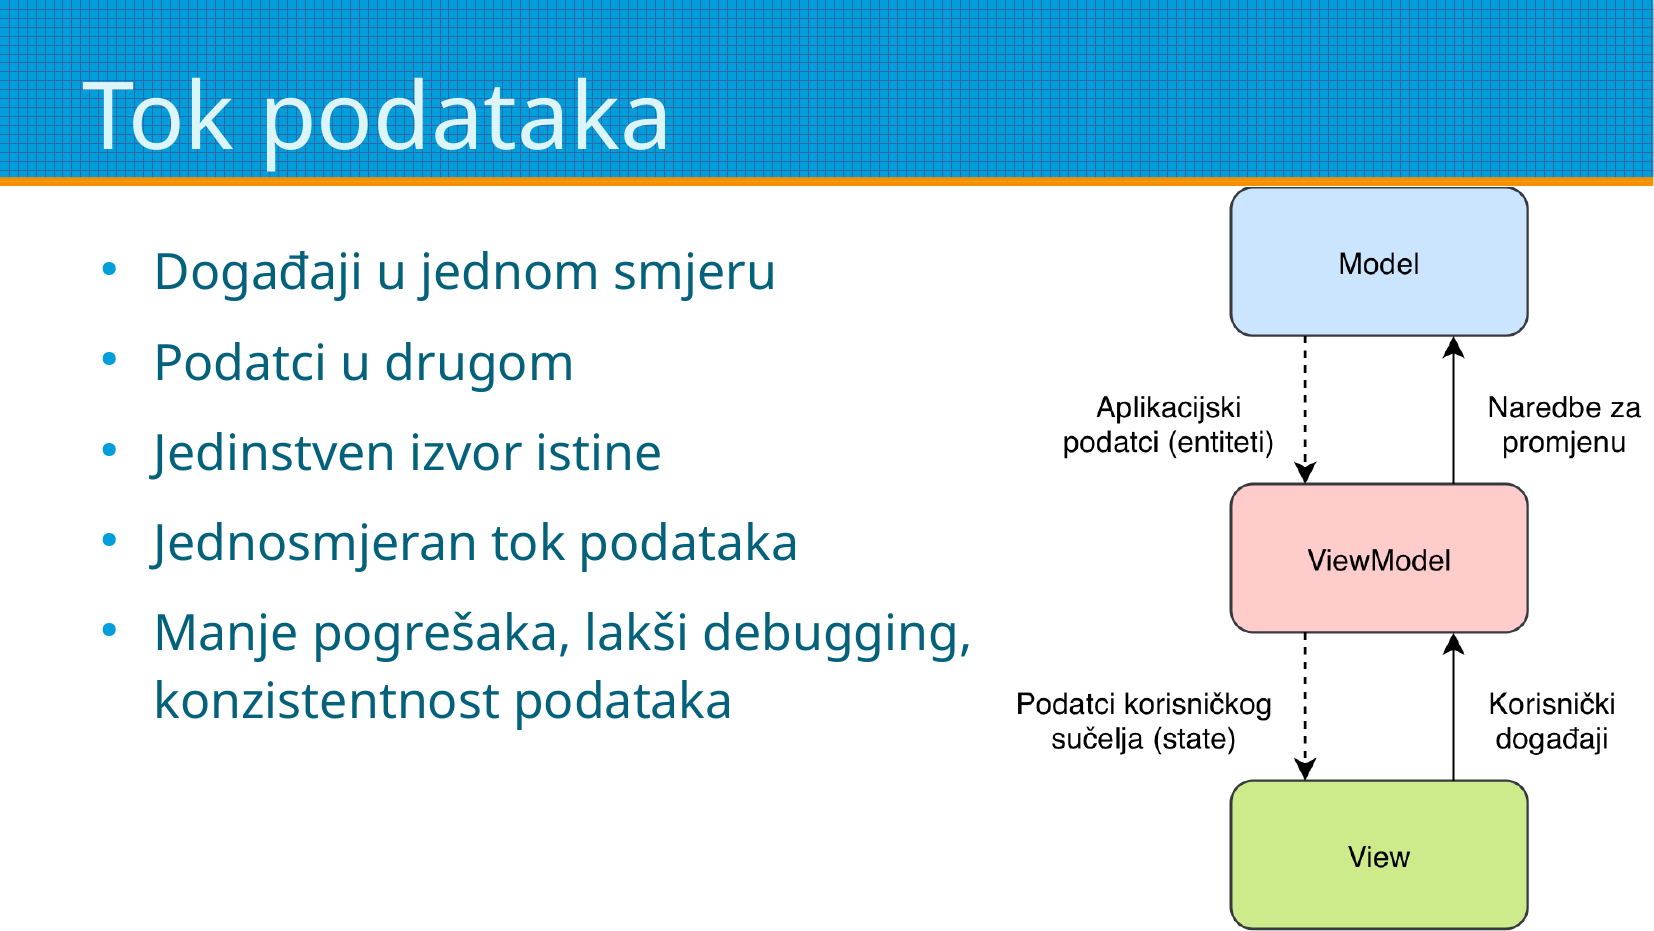

# Tok podataka
Događaji u jednom smjeru
Podatci u drugom
Jedinstven izvor istine
Jednosmjeran tok podataka
Manje pogrešaka, lakši debugging, konzistentnost podataka